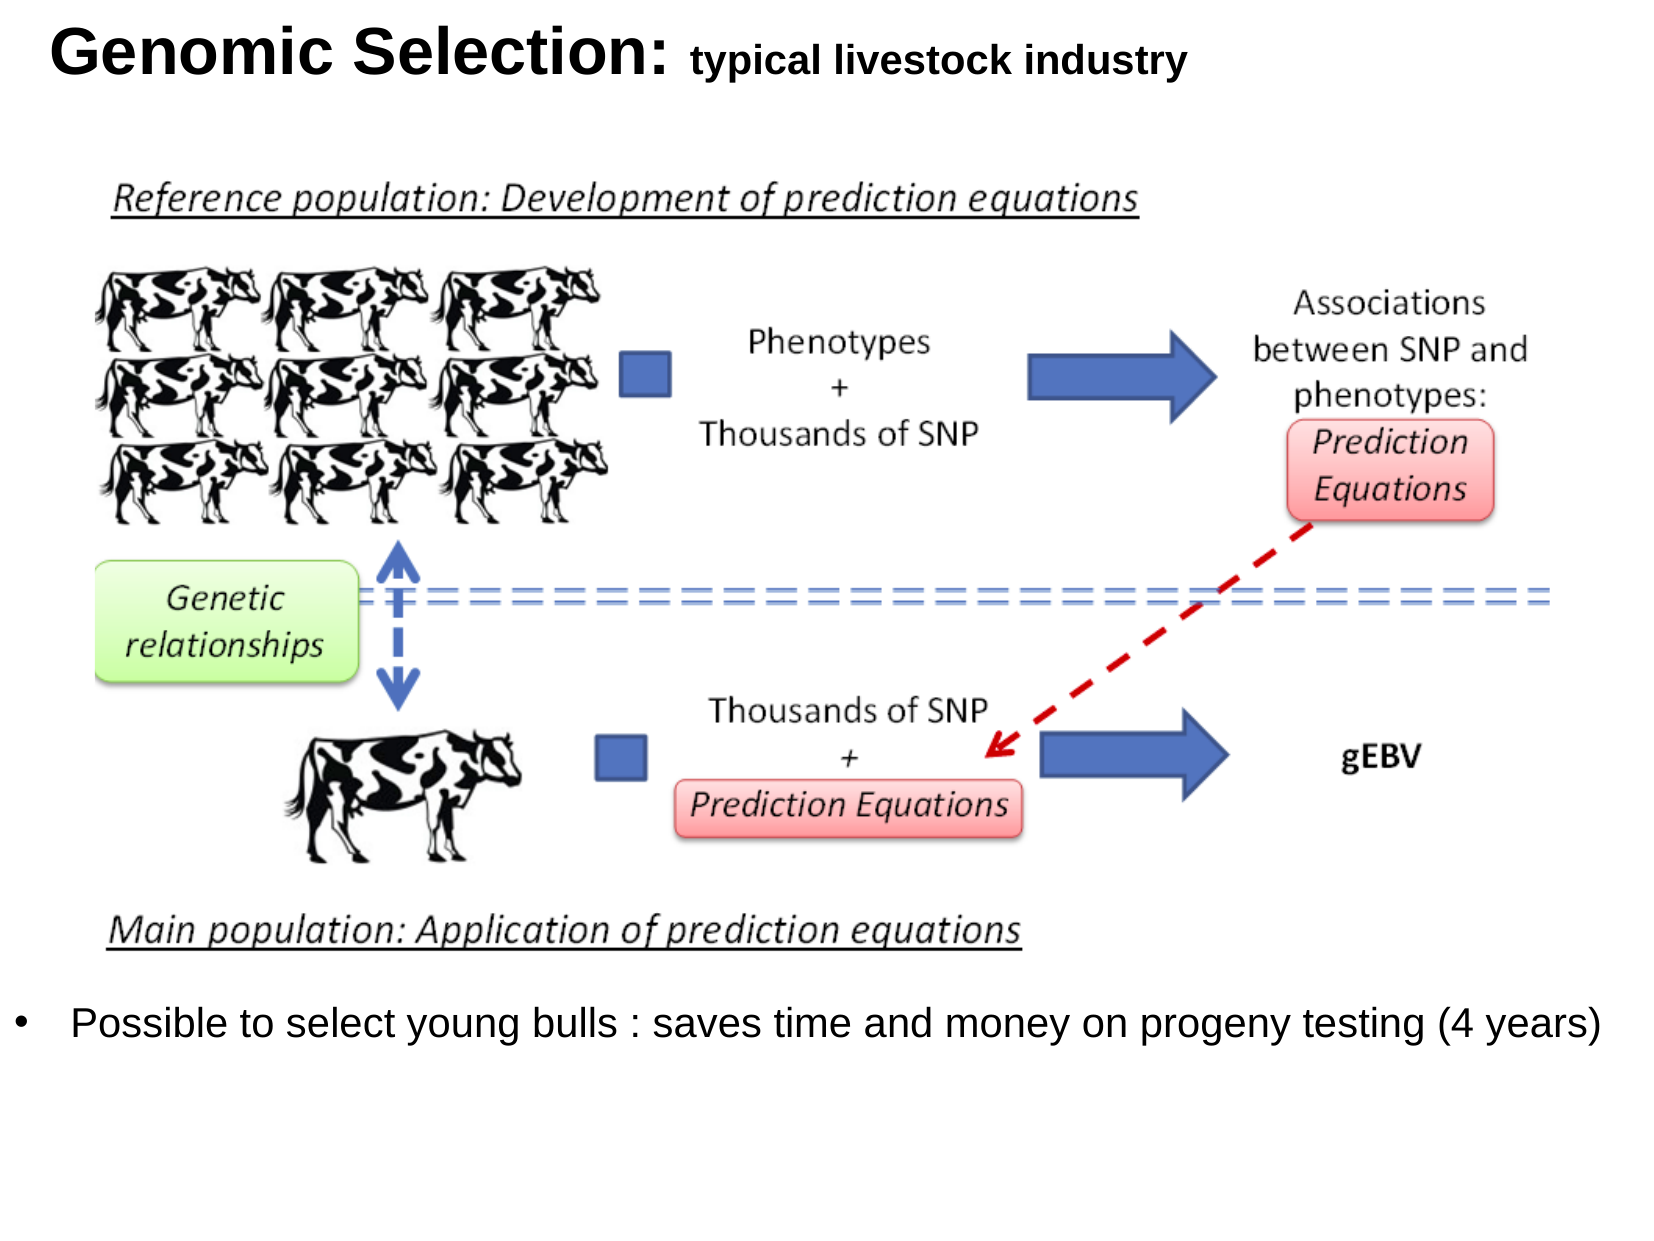

Genomic Selection: typical livestock industry
Possible to select young bulls : saves time and money on progeny testing (4 years)